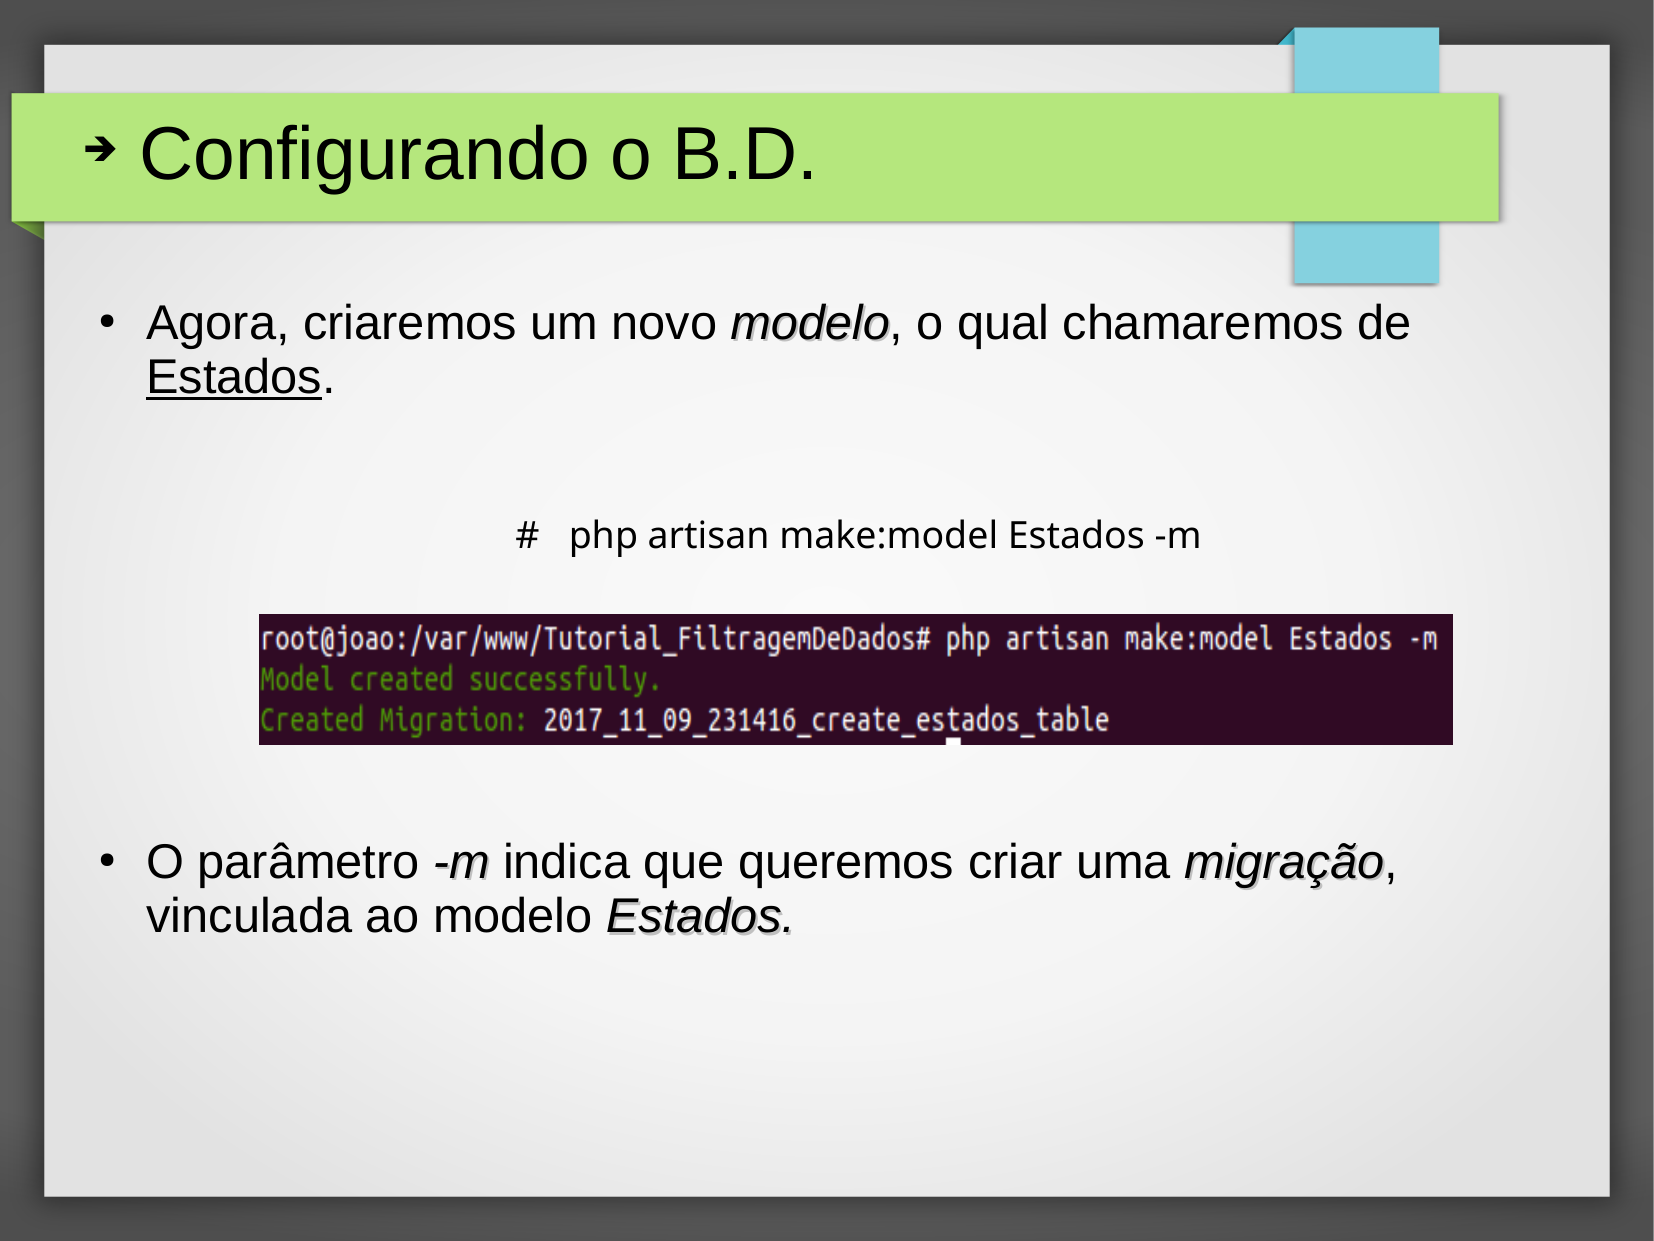

# Configurando o B.D.
Agora, criaremos um novo modelo, o qual chamaremos de Estados.
# php artisan make:model Estados -m
O parâmetro -m indica que queremos criar uma migração, vinculada ao modelo Estados.